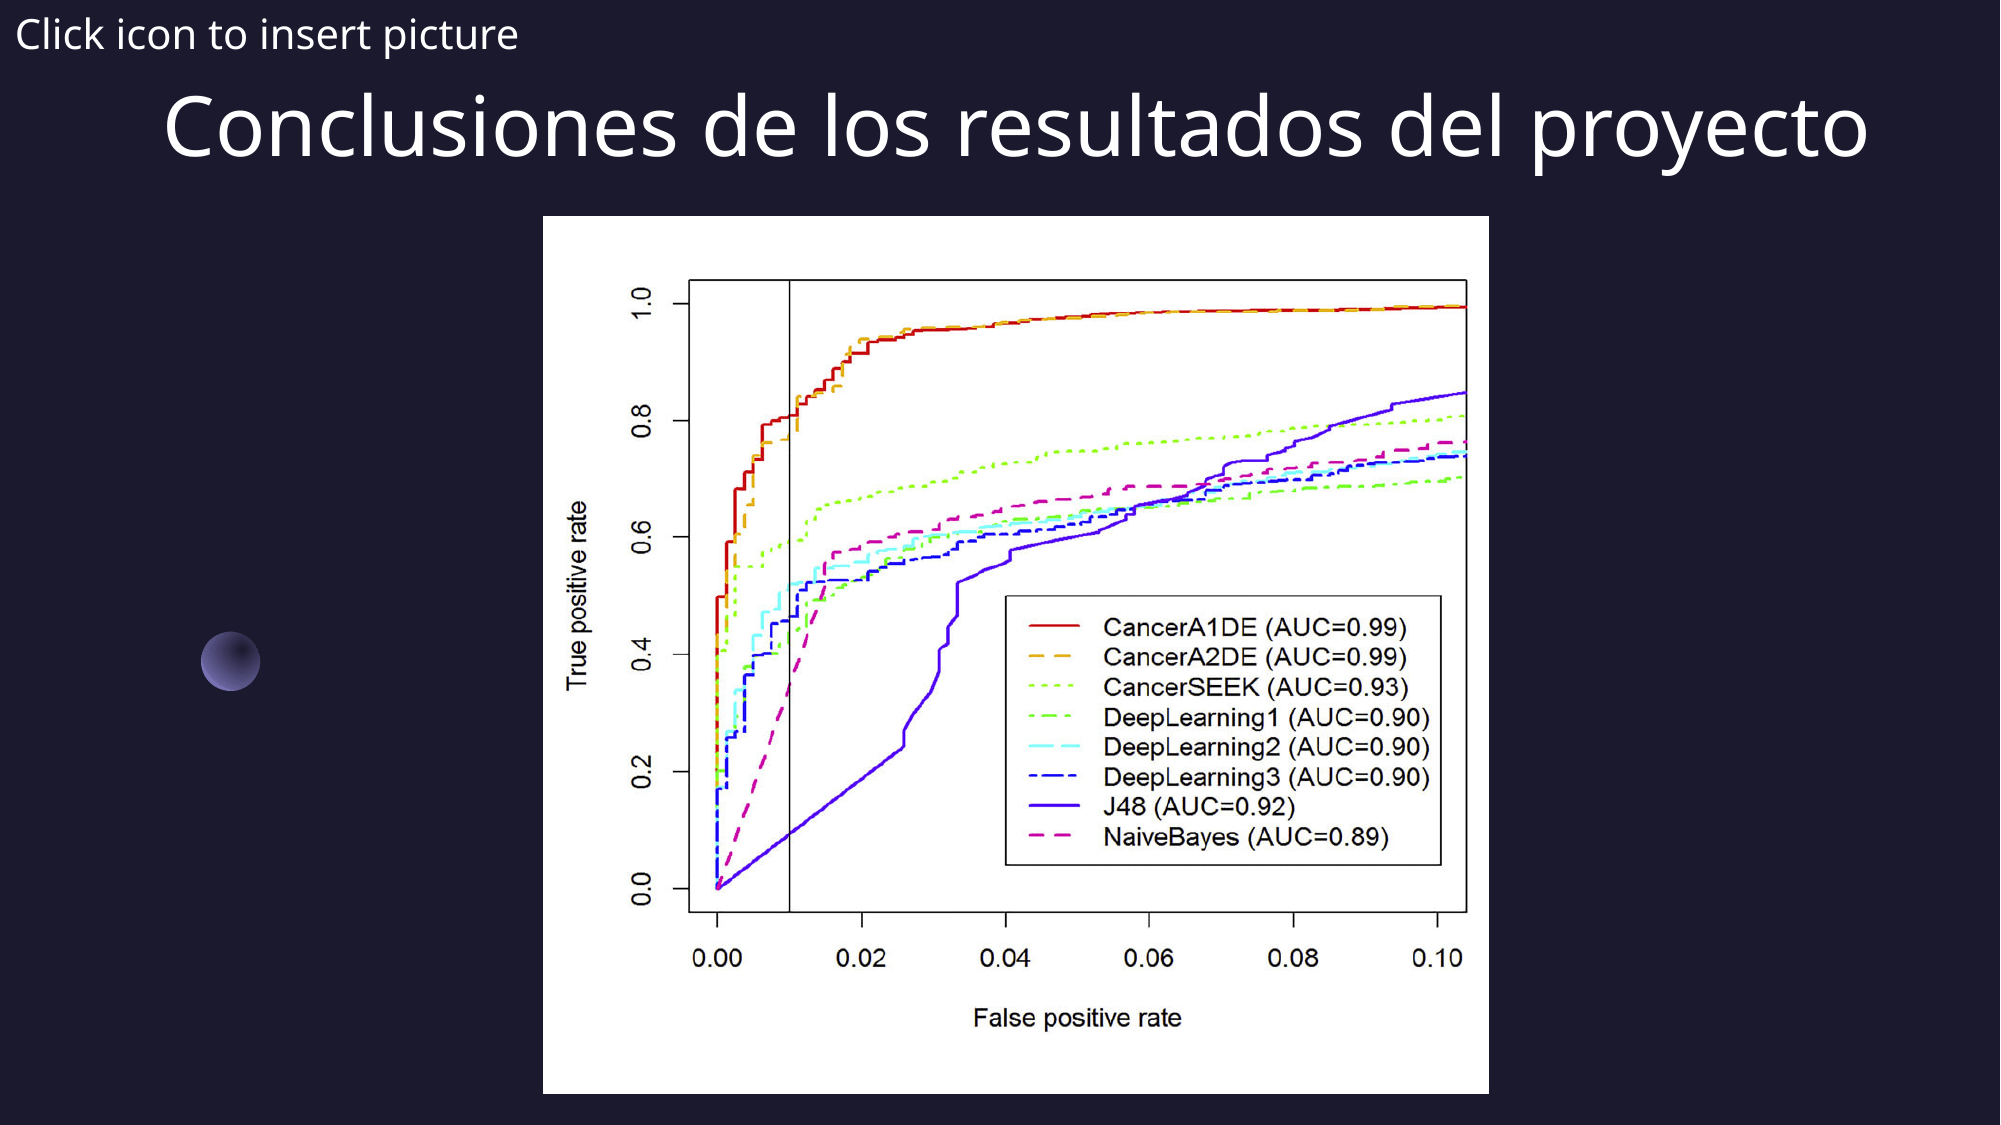

Conclusiones de los resultados del proyecto
#